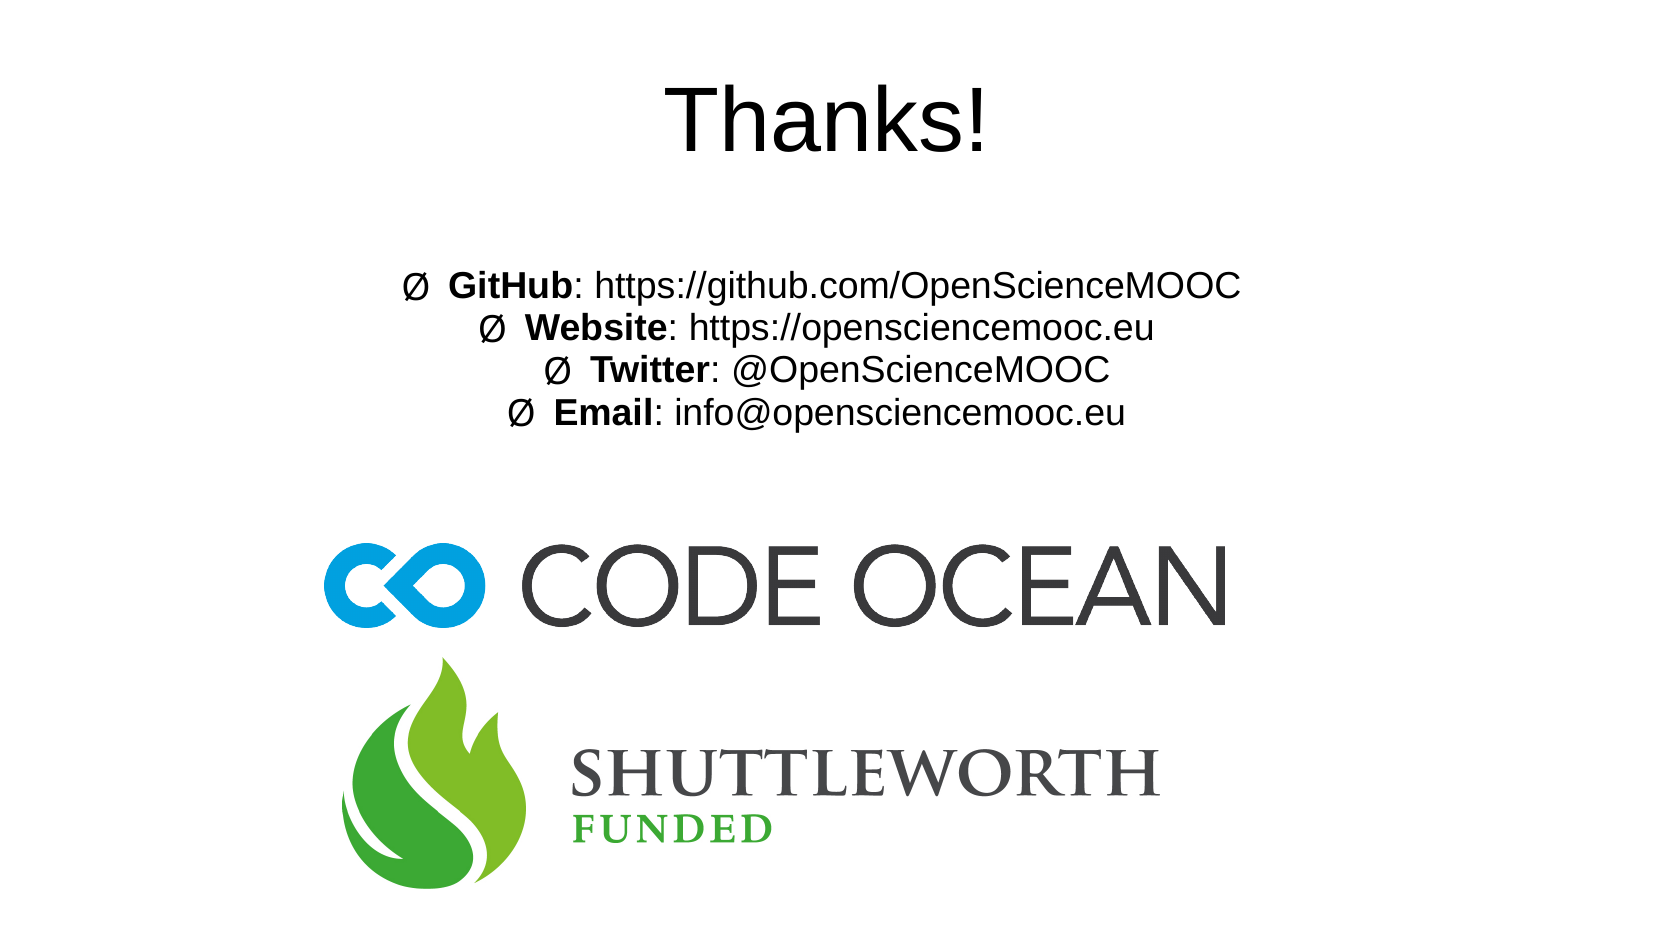

# Thanks!
GitHub: https://github.com/OpenScienceMOOC
Website: https://opensciencemooc.eu
Twitter: @OpenScienceMOOC
Email: info@opensciencemooc.eu